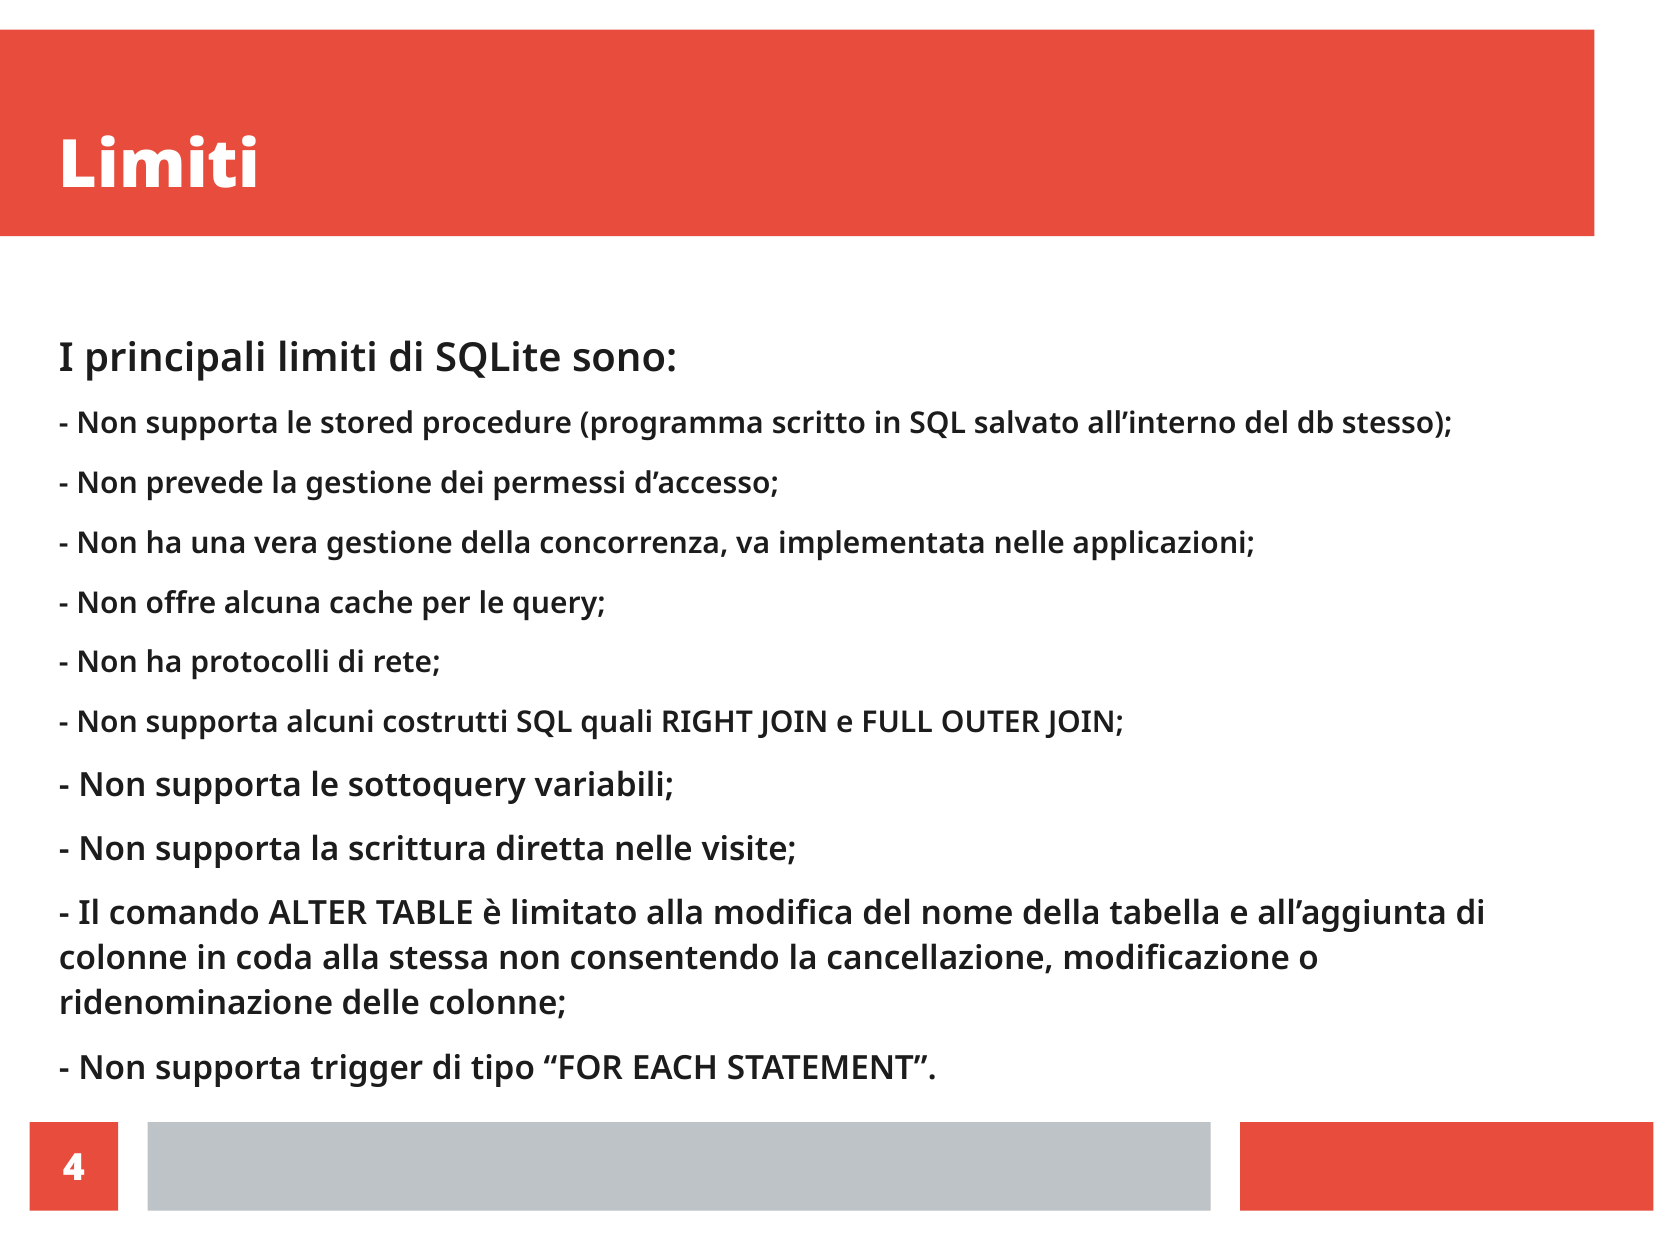

# Limiti
I principali limiti di SQLite sono:
- Non supporta le stored procedure (programma scritto in SQL salvato all’interno del db stesso);
- Non prevede la gestione dei permessi d’accesso;
- Non ha una vera gestione della concorrenza, va implementata nelle applicazioni;
- Non offre alcuna cache per le query;
- Non ha protocolli di rete;
- Non supporta alcuni costrutti SQL quali RIGHT JOIN e FULL OUTER JOIN;
- Non supporta le sottoquery variabili;
- Non supporta la scrittura diretta nelle visite;
- Il comando ALTER TABLE è limitato alla modifica del nome della tabella e all’aggiunta di colonne in coda alla stessa non consentendo la cancellazione, modificazione o ridenominazione delle colonne;
- Non supporta trigger di tipo “FOR EACH STATEMENT”.
4